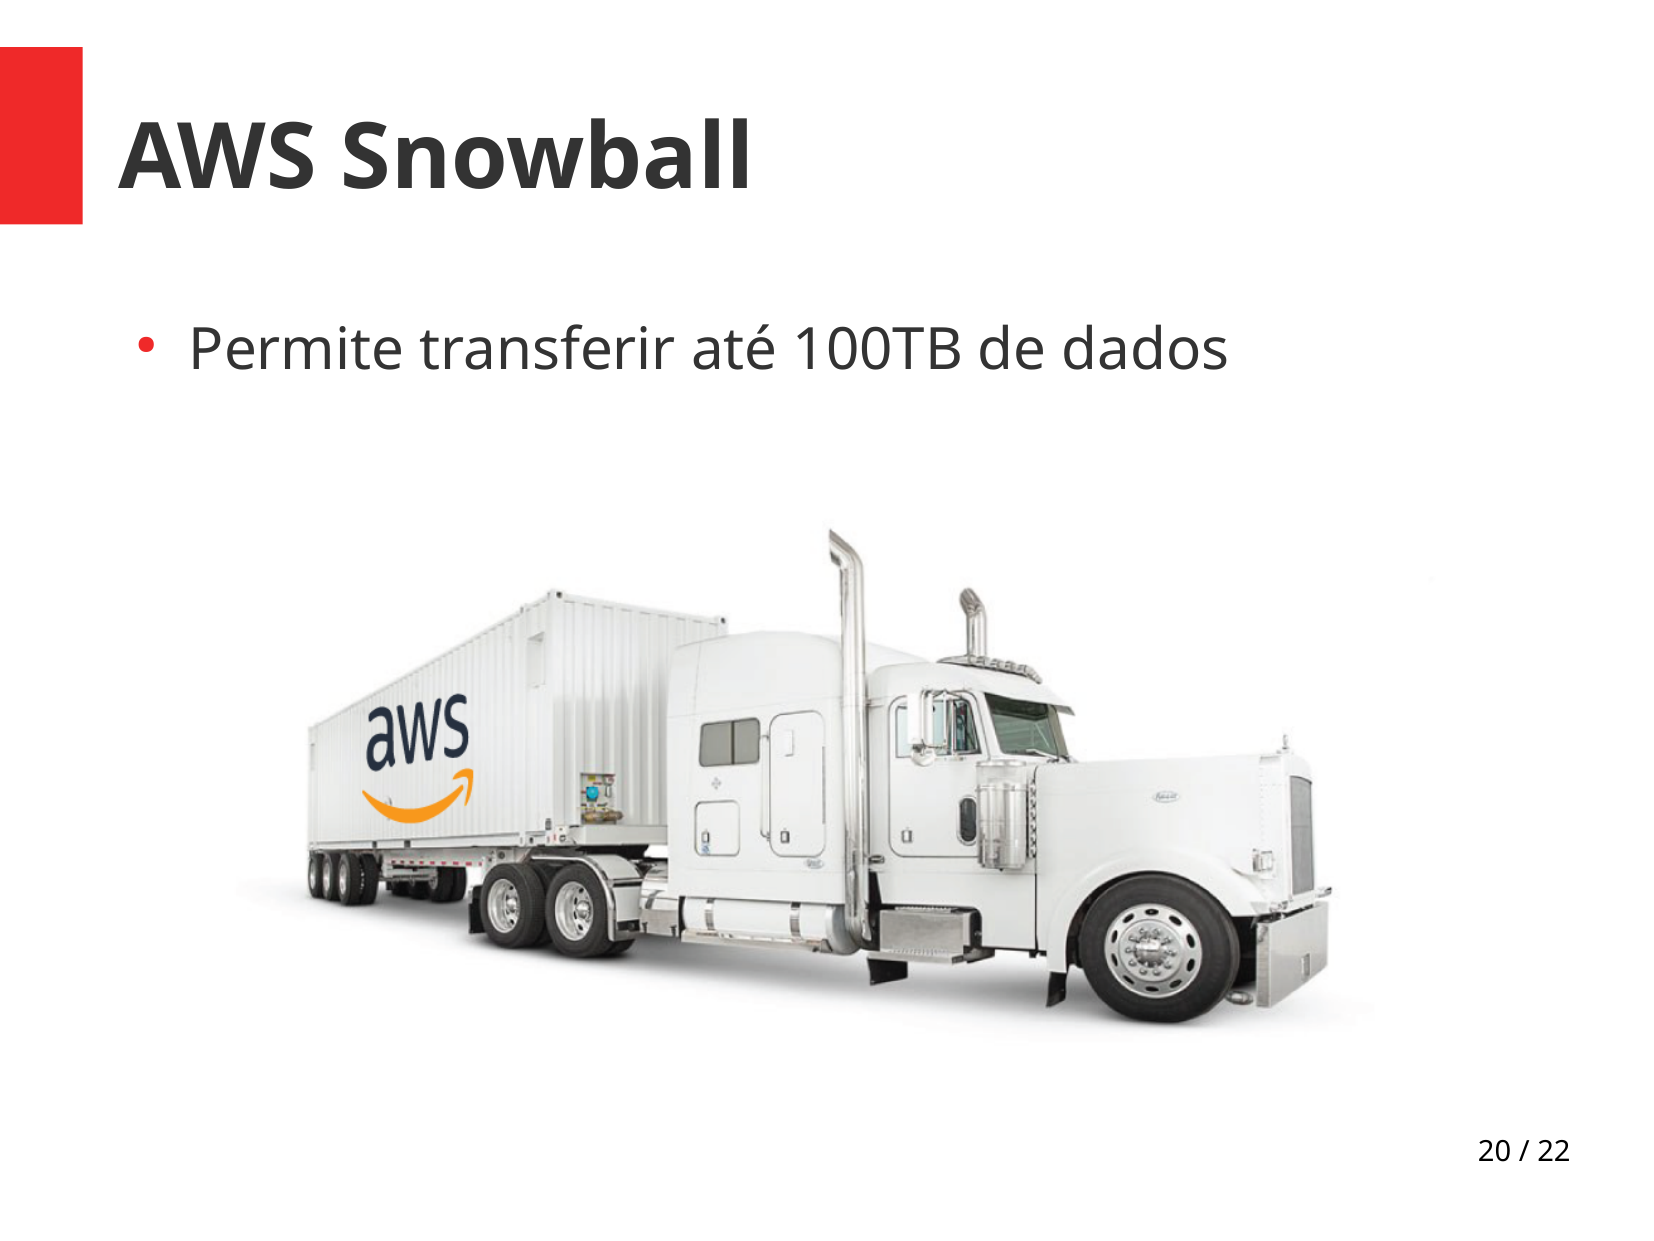

# AWS Snowball
Permite transferir até 100TB de dados
20